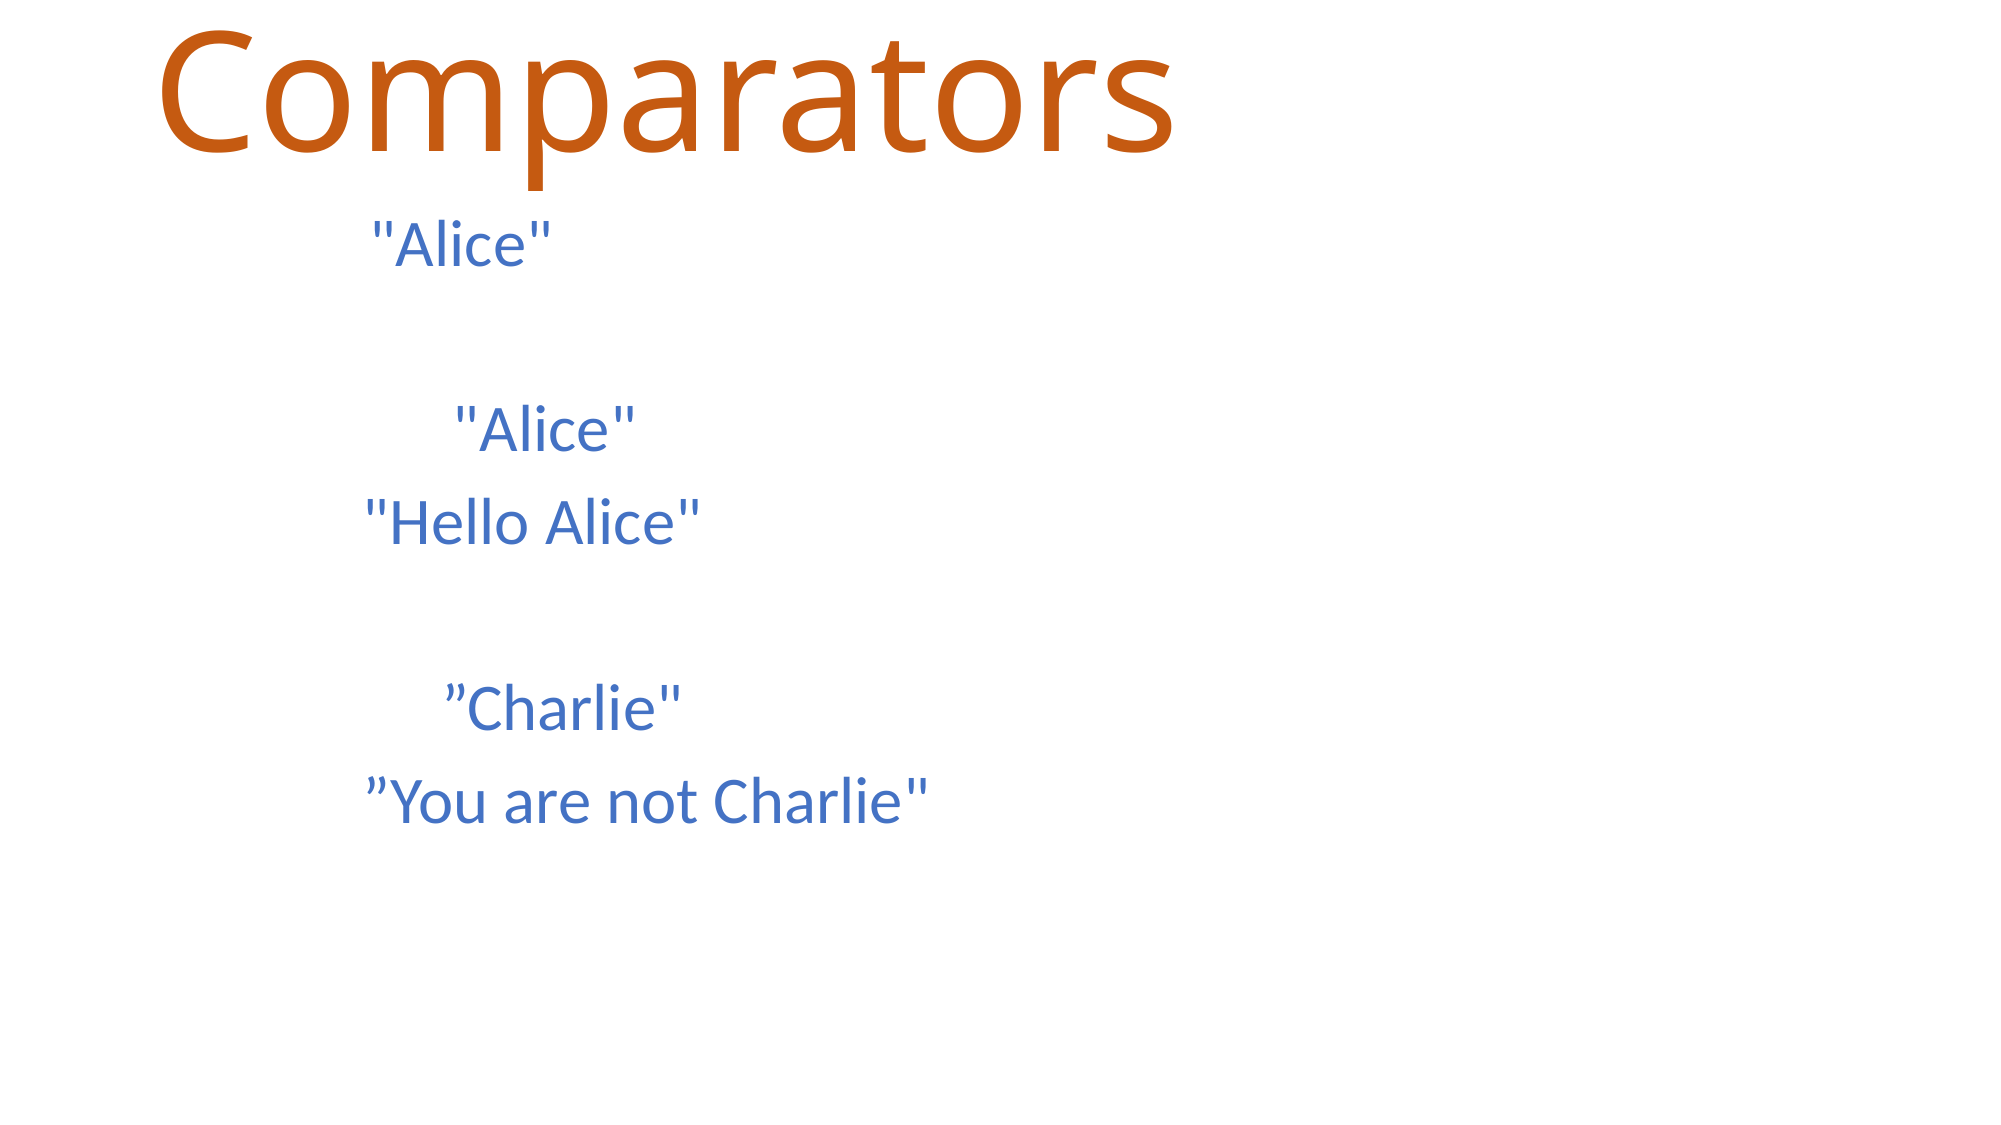

# Comparators
name = "Alice"
if name == "Alice":
 print("Hello Alice")
if name != ”Charlie":
 print(”You are not Charlie")